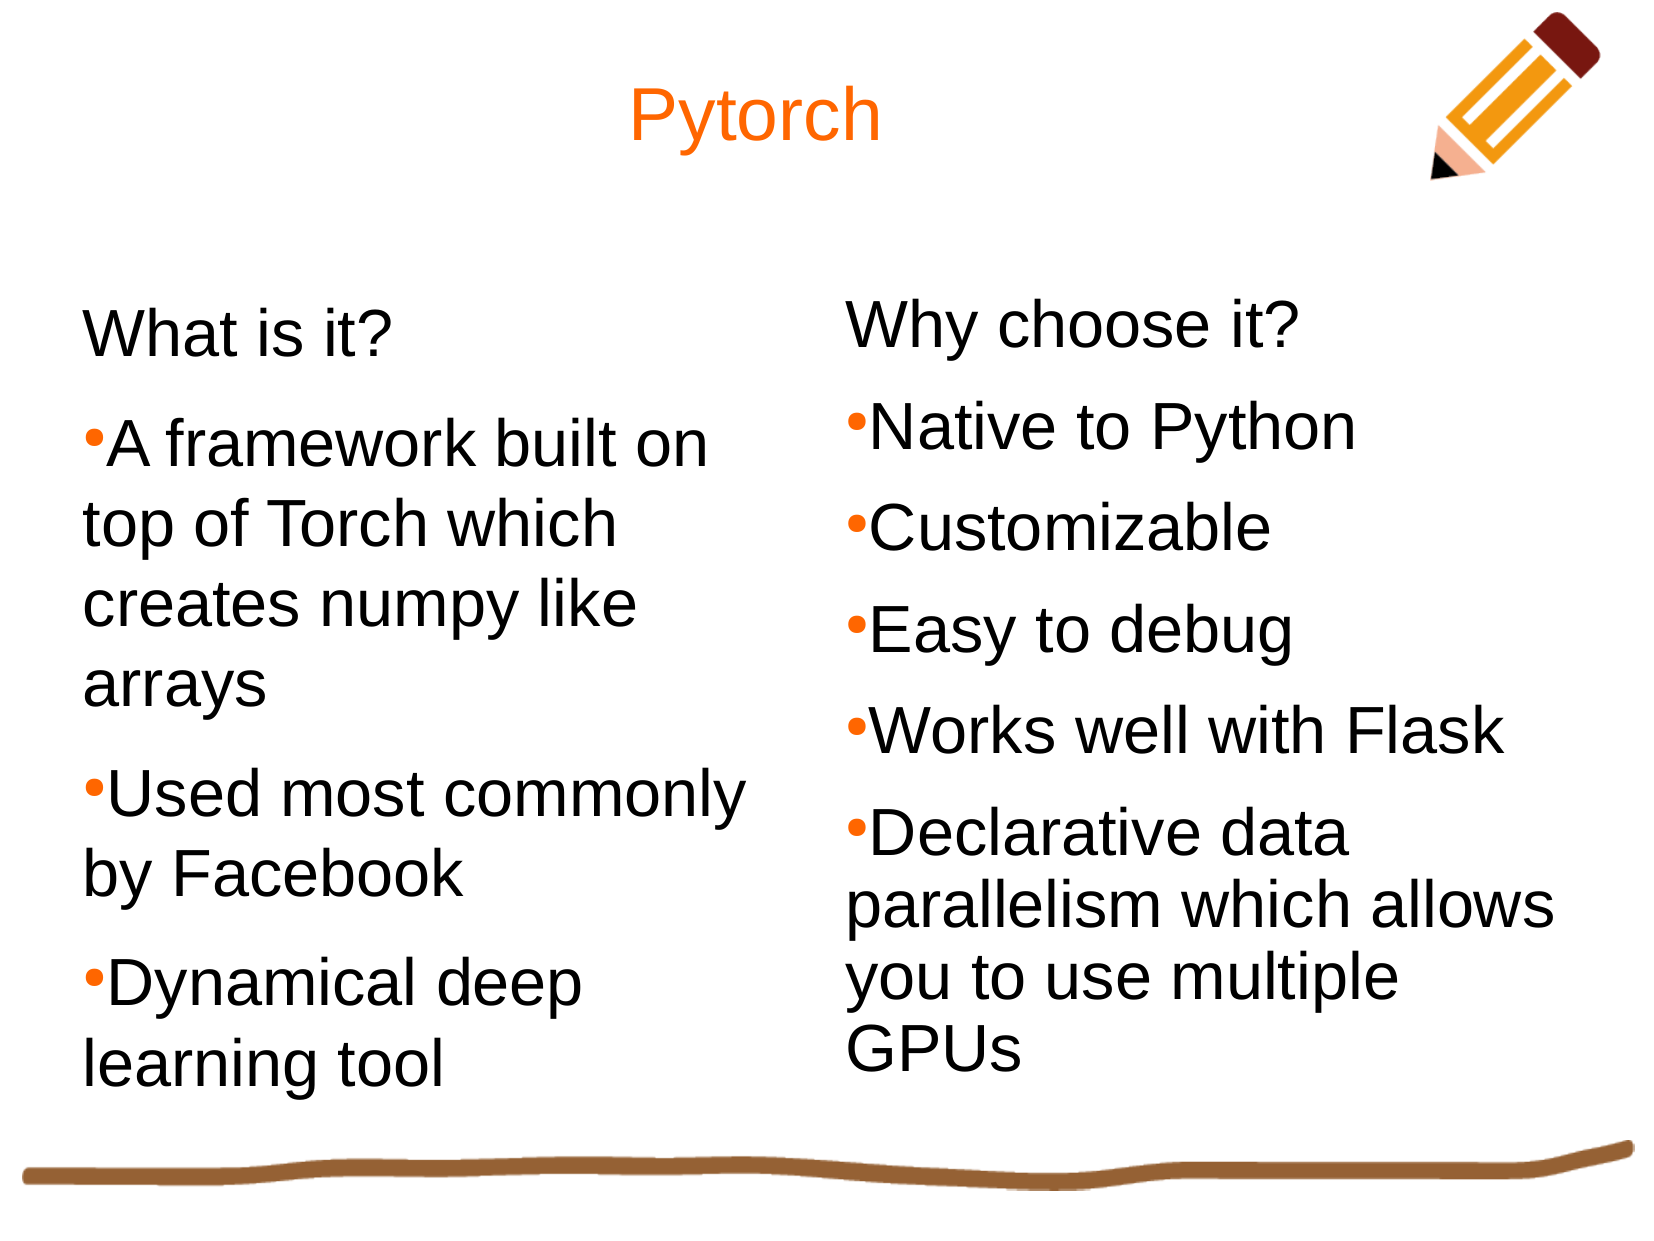

# Pytorch
What is it?
A framework built on top of Torch which creates numpy like arrays
Used most commonly by Facebook
Dynamical deep learning tool
Why choose it?
Native to Python
Customizable
Easy to debug
Works well with Flask
Declarative data parallelism which allows you to use multiple GPUs